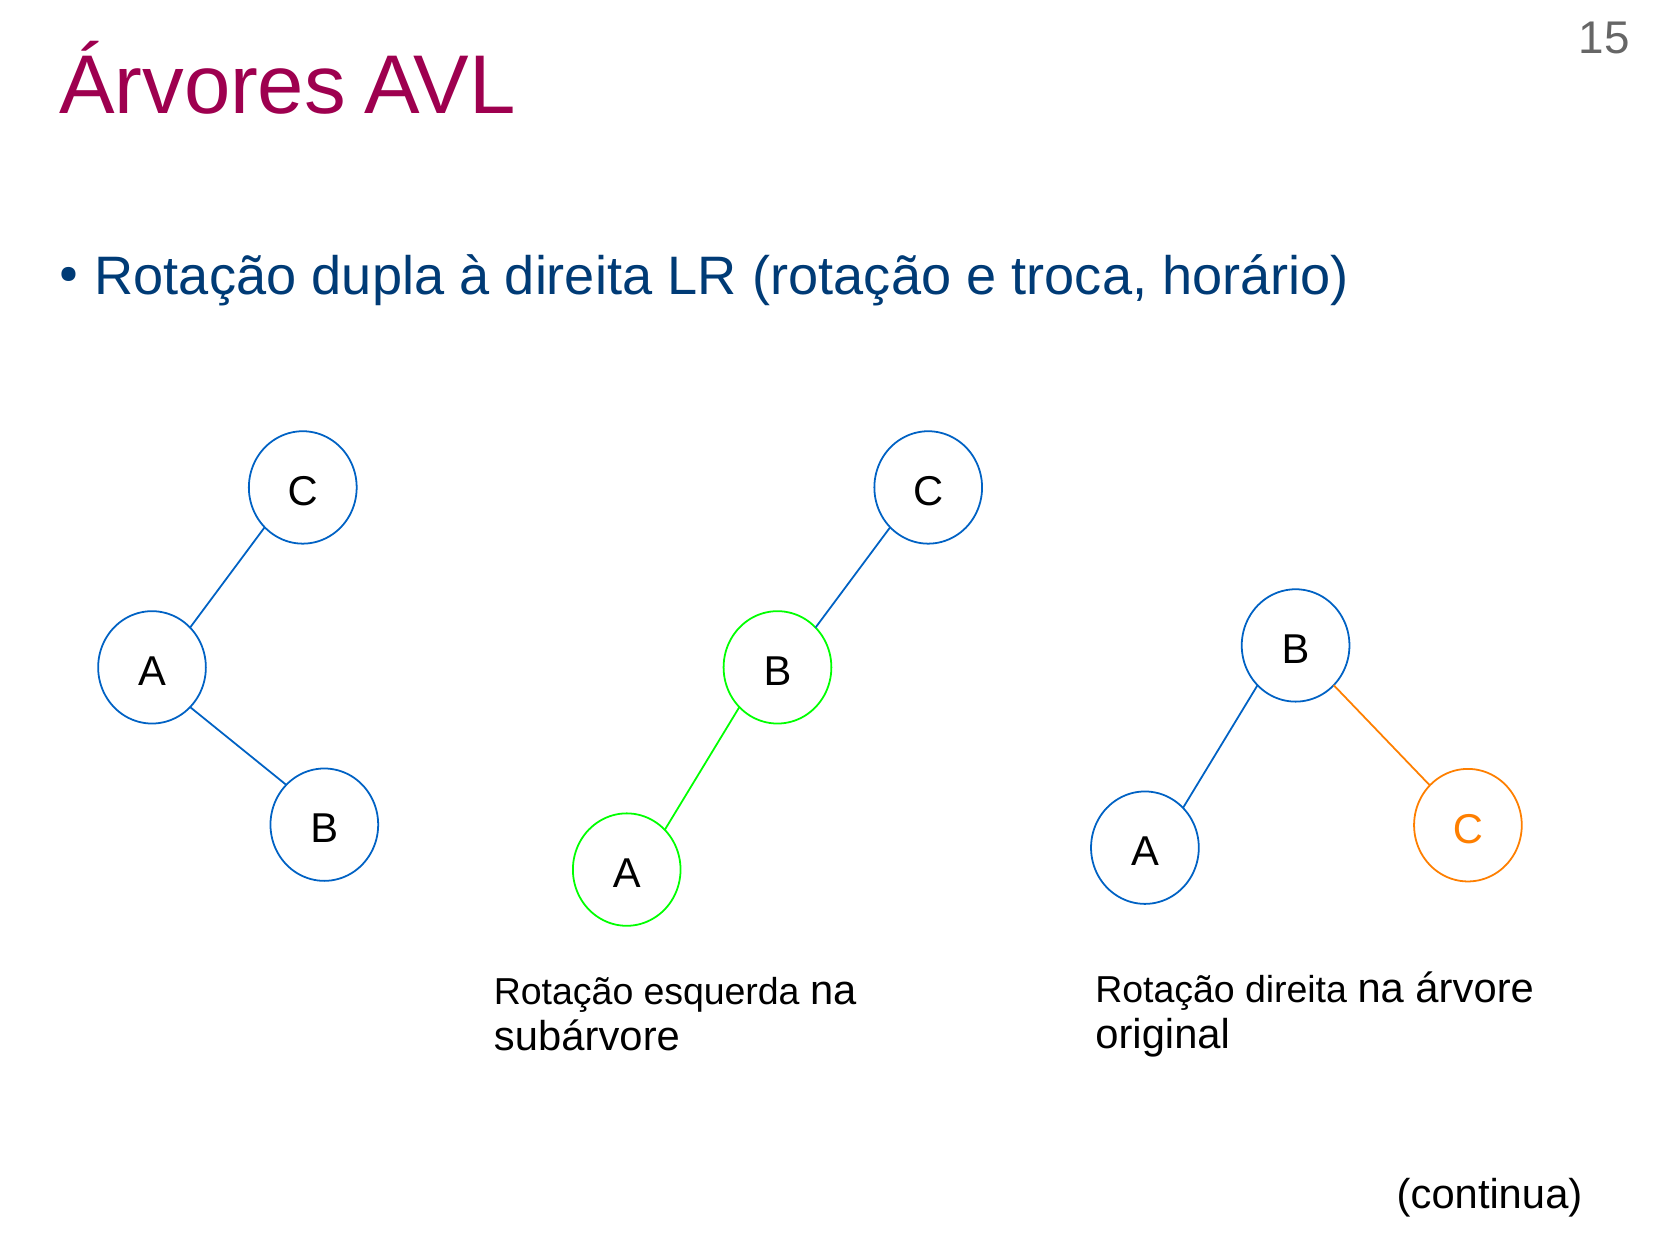

15
# Árvores AVL
Rotação dupla à direita LR (rotação e troca, horário)
C
C
B
A
B
B
C
A
A
Rotação direita na árvore original
Rotação esquerda na subárvore
(continua)